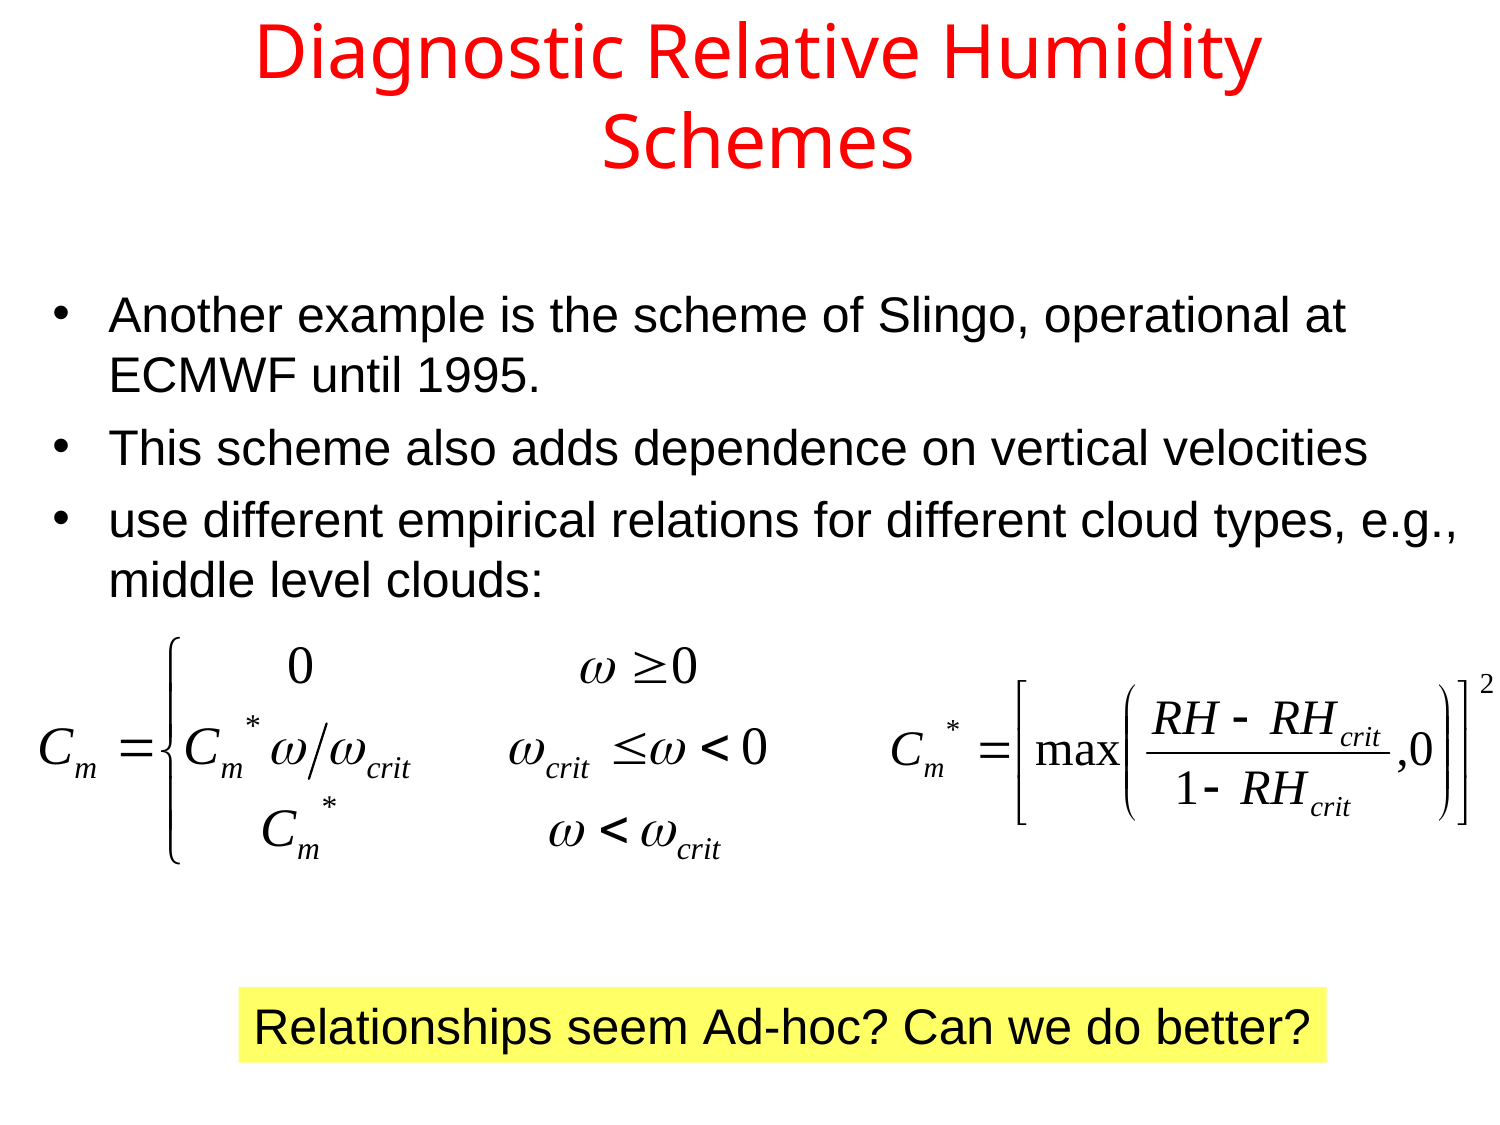

# Diagnostic Relative Humidity Schemes
Another example is the scheme of Slingo, operational at ECMWF until 1995.
This scheme also adds dependence on vertical velocities
use different empirical relations for different cloud types, e.g., middle level clouds:
Relationships seem Ad-hoc? Can we do better?